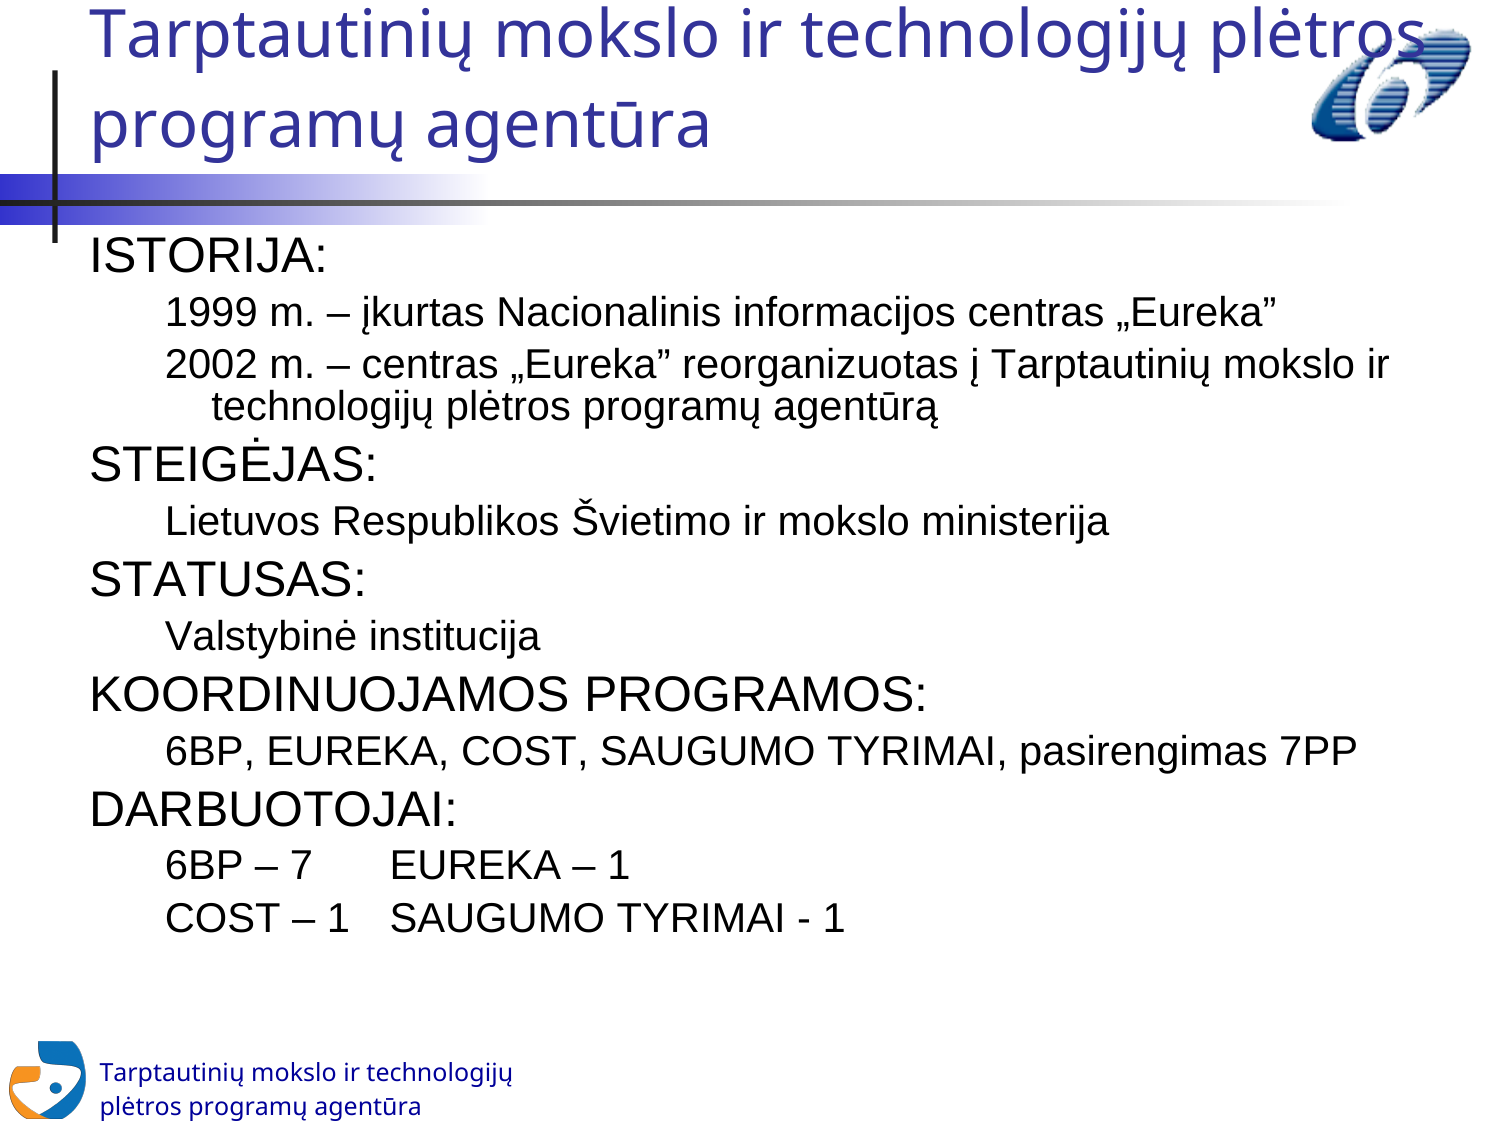

# Tarptautinių mokslo ir technologijų plėtros programų agentūra
ISTORIJA:
1999 m. – įkurtas Nacionalinis informacijos centras „Eureka”
2002 m. – centras „Eureka” reorganizuotas į Tarptautinių mokslo ir technologijų plėtros programų agentūrą
STEIGĖJAS:
Lietuvos Respublikos Švietimo ir mokslo ministerija
STATUSAS:
Valstybinė institucija
KOORDINUOJAMOS PROGRAMOS:
6BP, EUREKA, COST, SAUGUMO TYRIMAI, pasirengimas 7PP
DARBUOTOJAI:
6BP – 7	EUREKA – 1
COST – 1	SAUGUMO TYRIMAI - 1